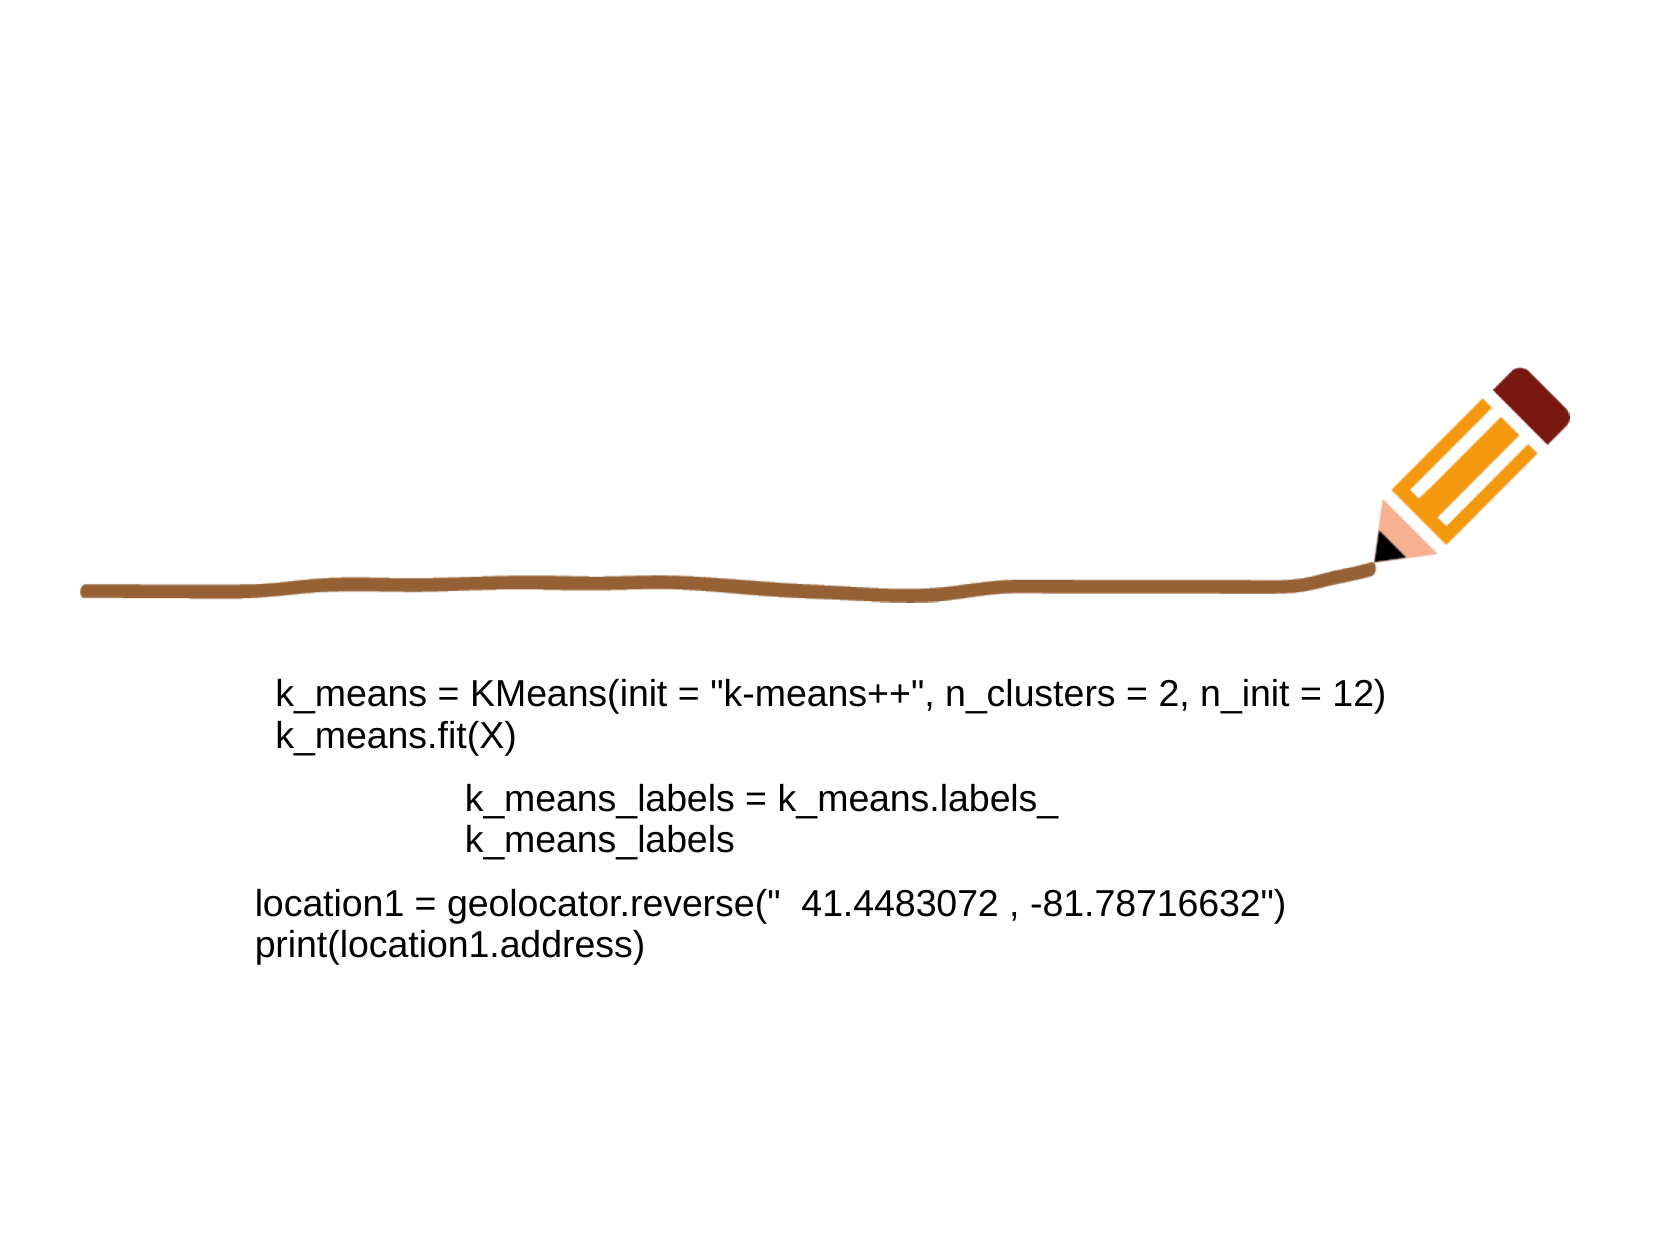

#
k_means = KMeans(init = "k-means++", n_clusters = 2, n_init = 12)
k_means.fit(X)
k_means_labels = k_means.labels_
k_means_labels
location1 = geolocator.reverse(" 41.4483072 , -81.78716632")
print(location1.address)